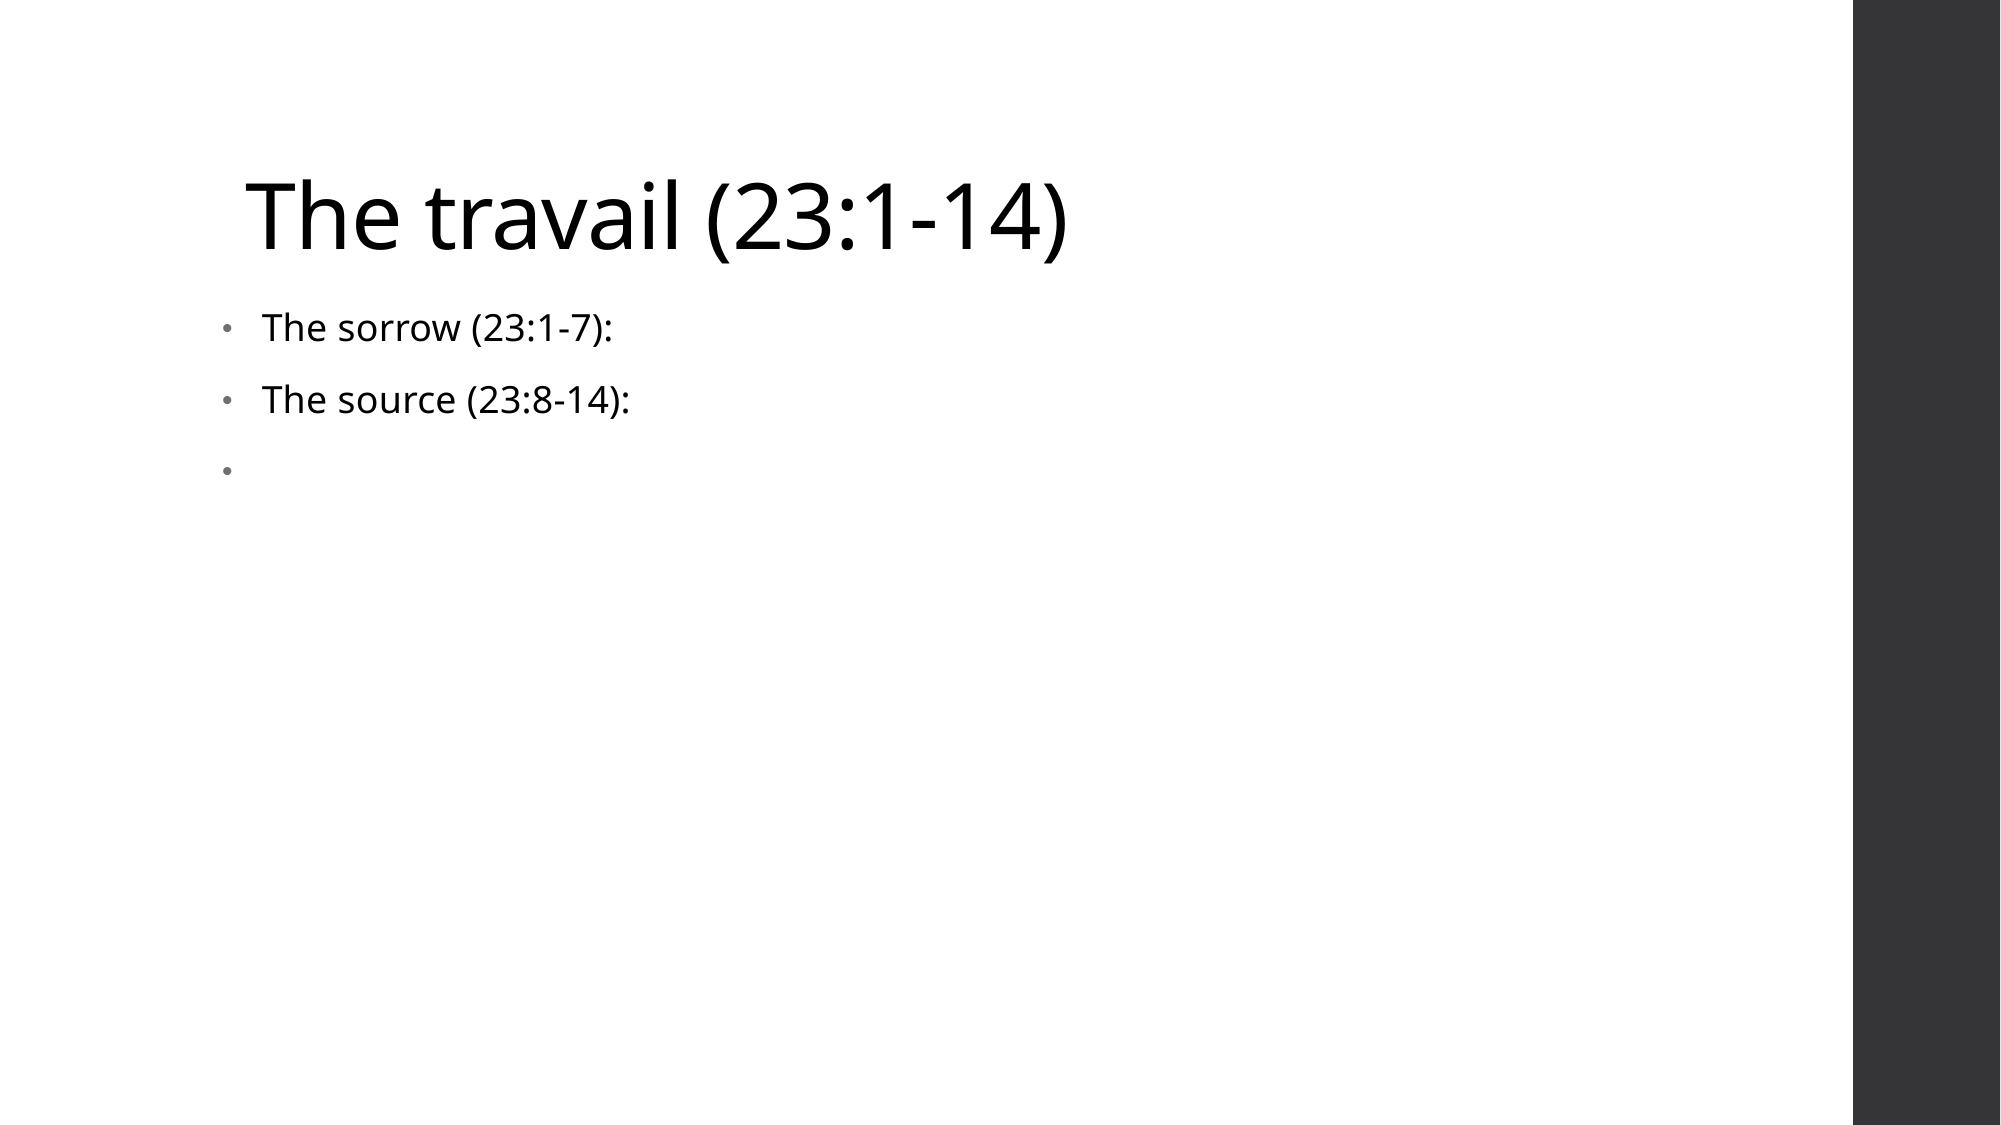

# The travail (23:1-14)
 The sorrow (23:1-7):
 The source (23:8-14):